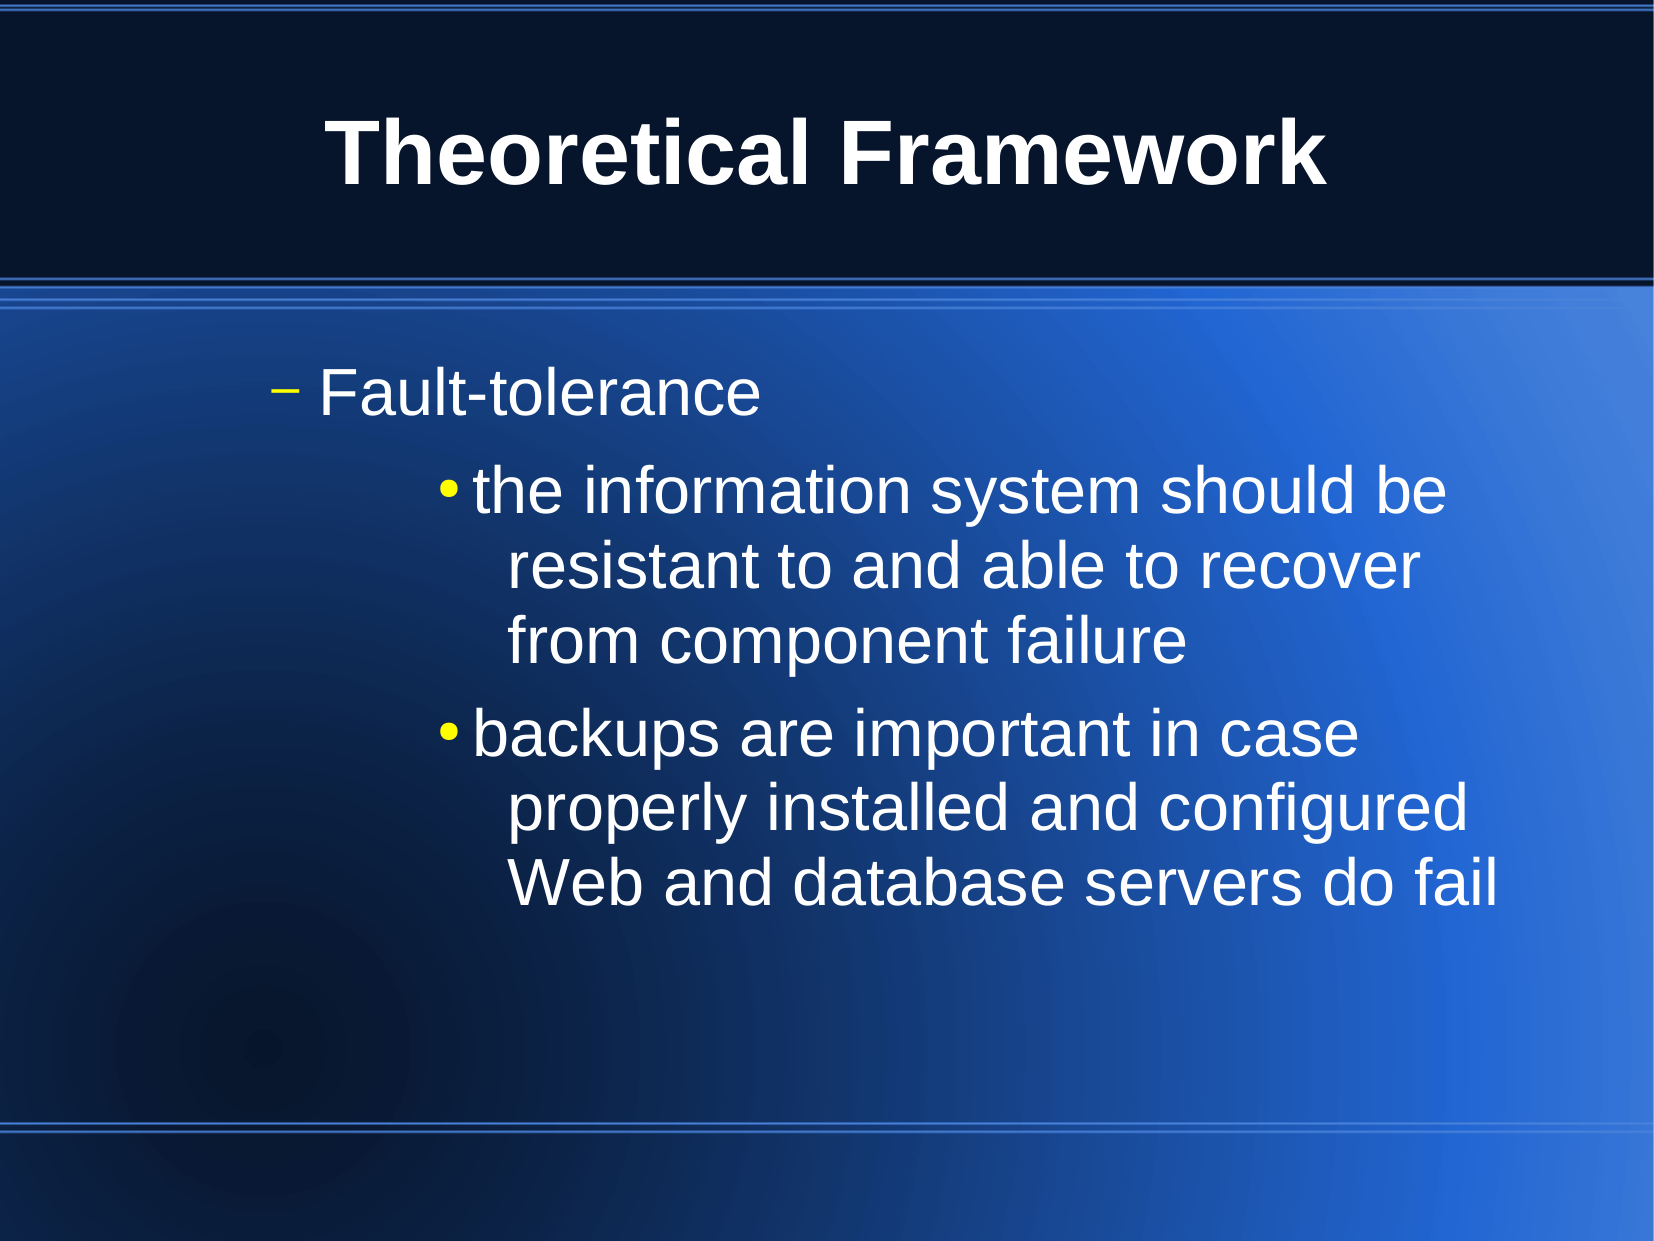

# Theoretical Framework
Fault-tolerance
the information system should be resistant to and able to recover from component failure
backups are important in case properly installed and configured Web and database servers do fail